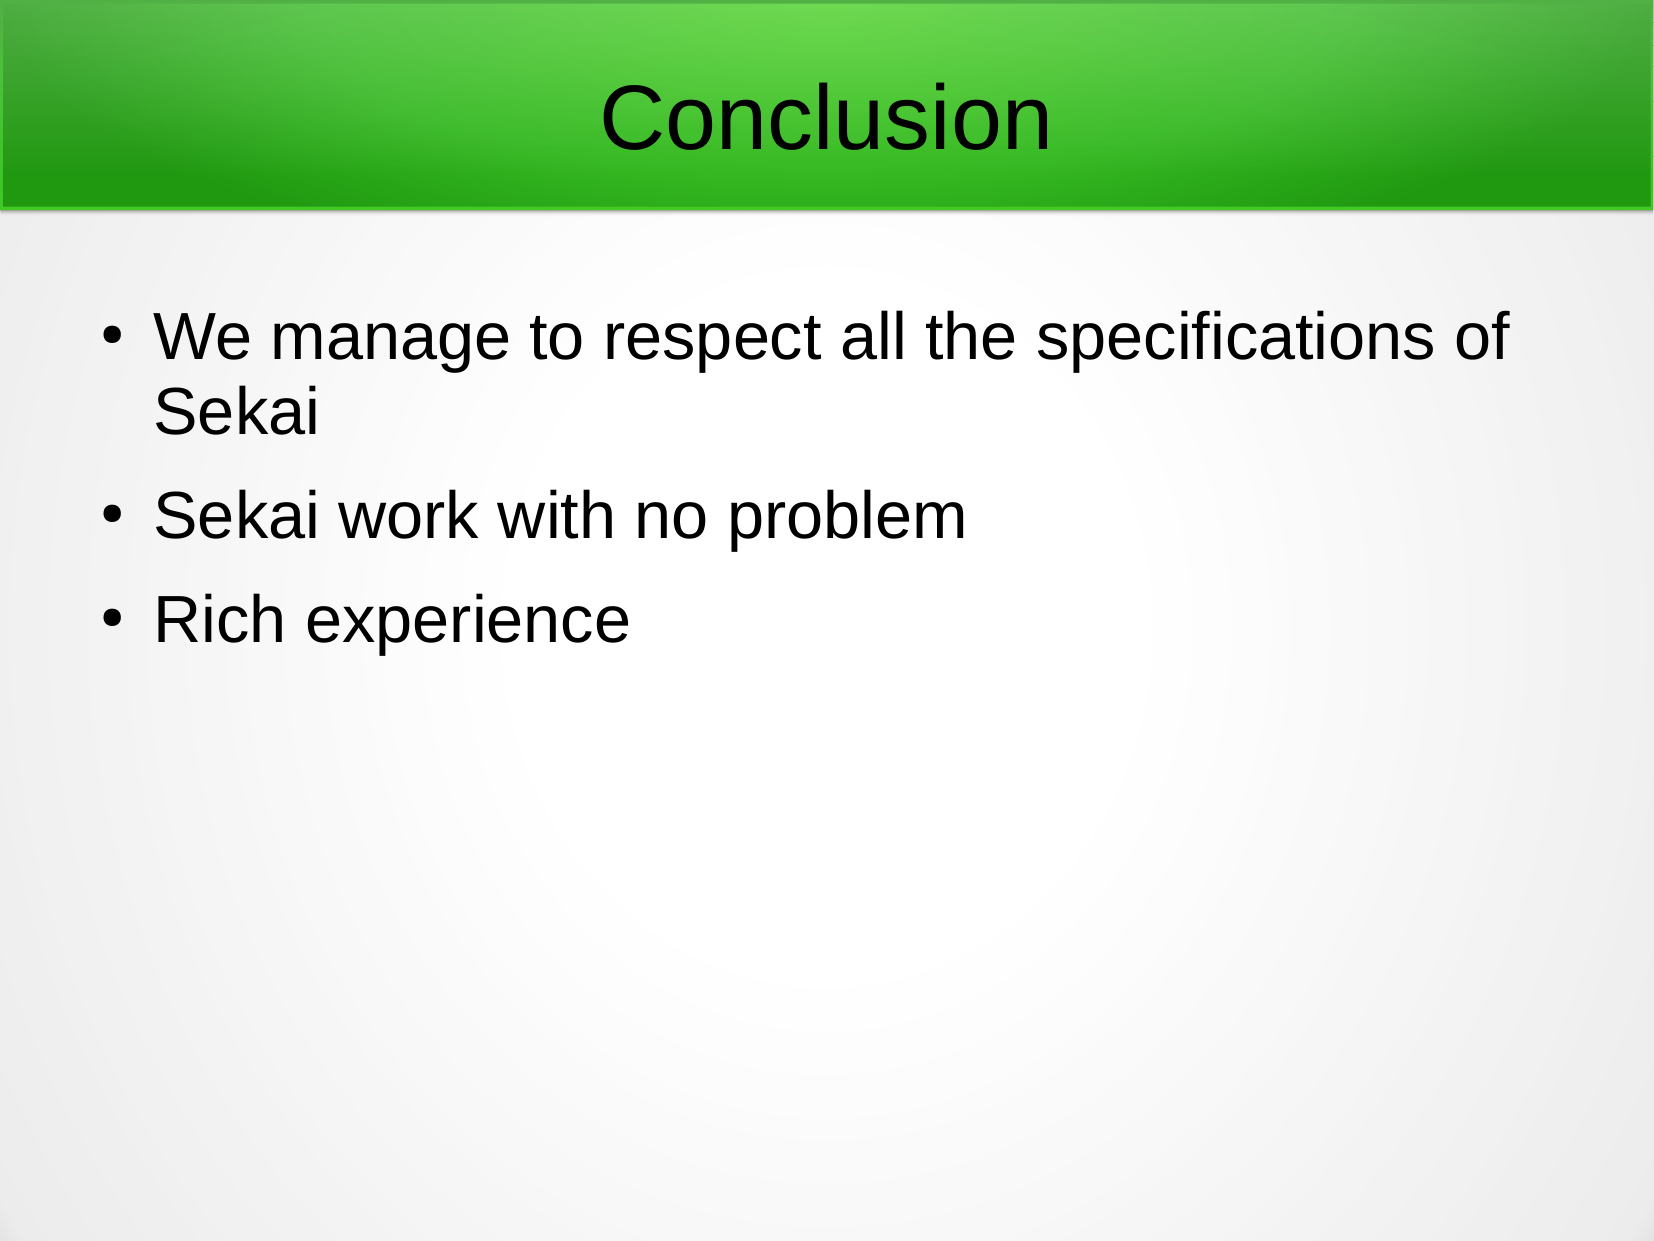

# Conclusion
We manage to respect all the specifications of Sekai
Sekai work with no problem
Rich experience